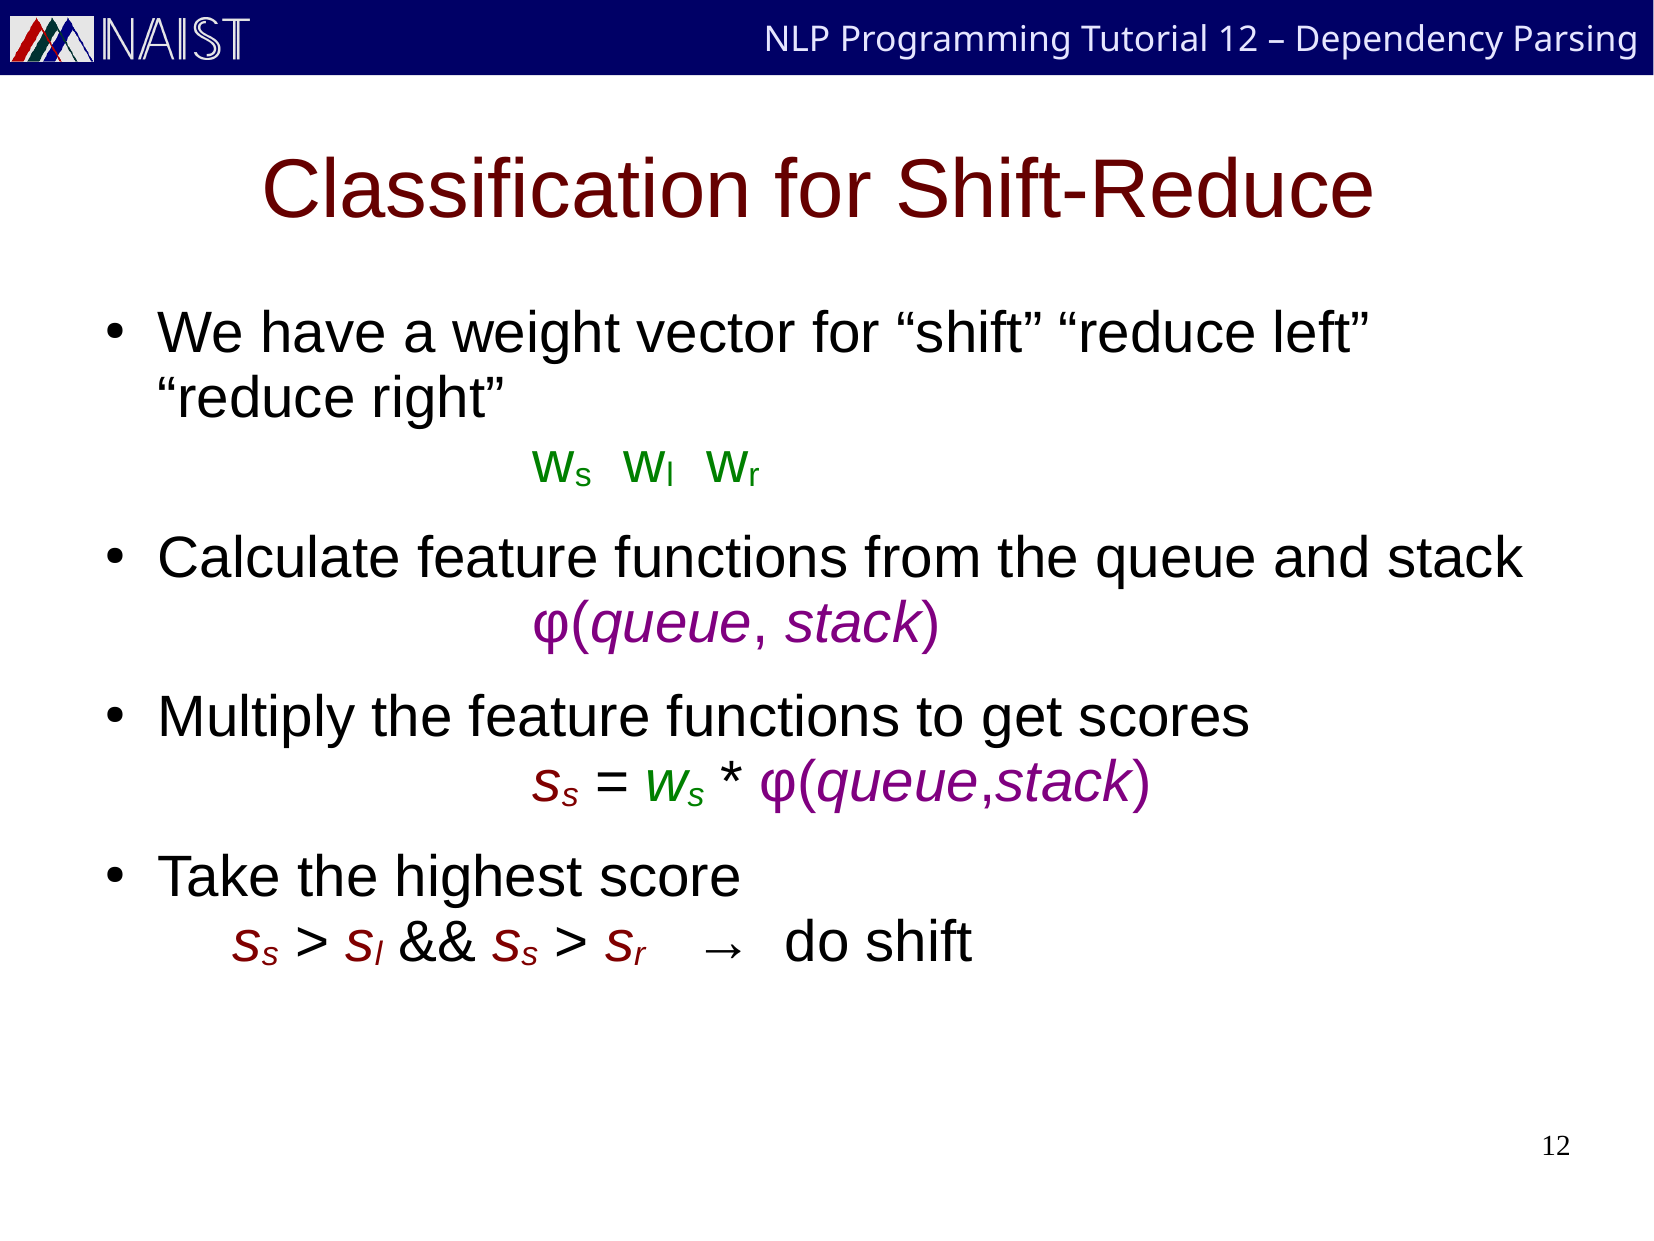

# Classification for Shift-Reduce
We have a weight vector for “shift” “reduce left” “reduce right”
					ws wl wr
Calculate feature functions from the queue and stack
					φ(queue, stack)
Multiply the feature functions to get scores
					ss = ws * φ(queue,stack)
Take the highest score
	ss > sl && ss > sr → do shift
12